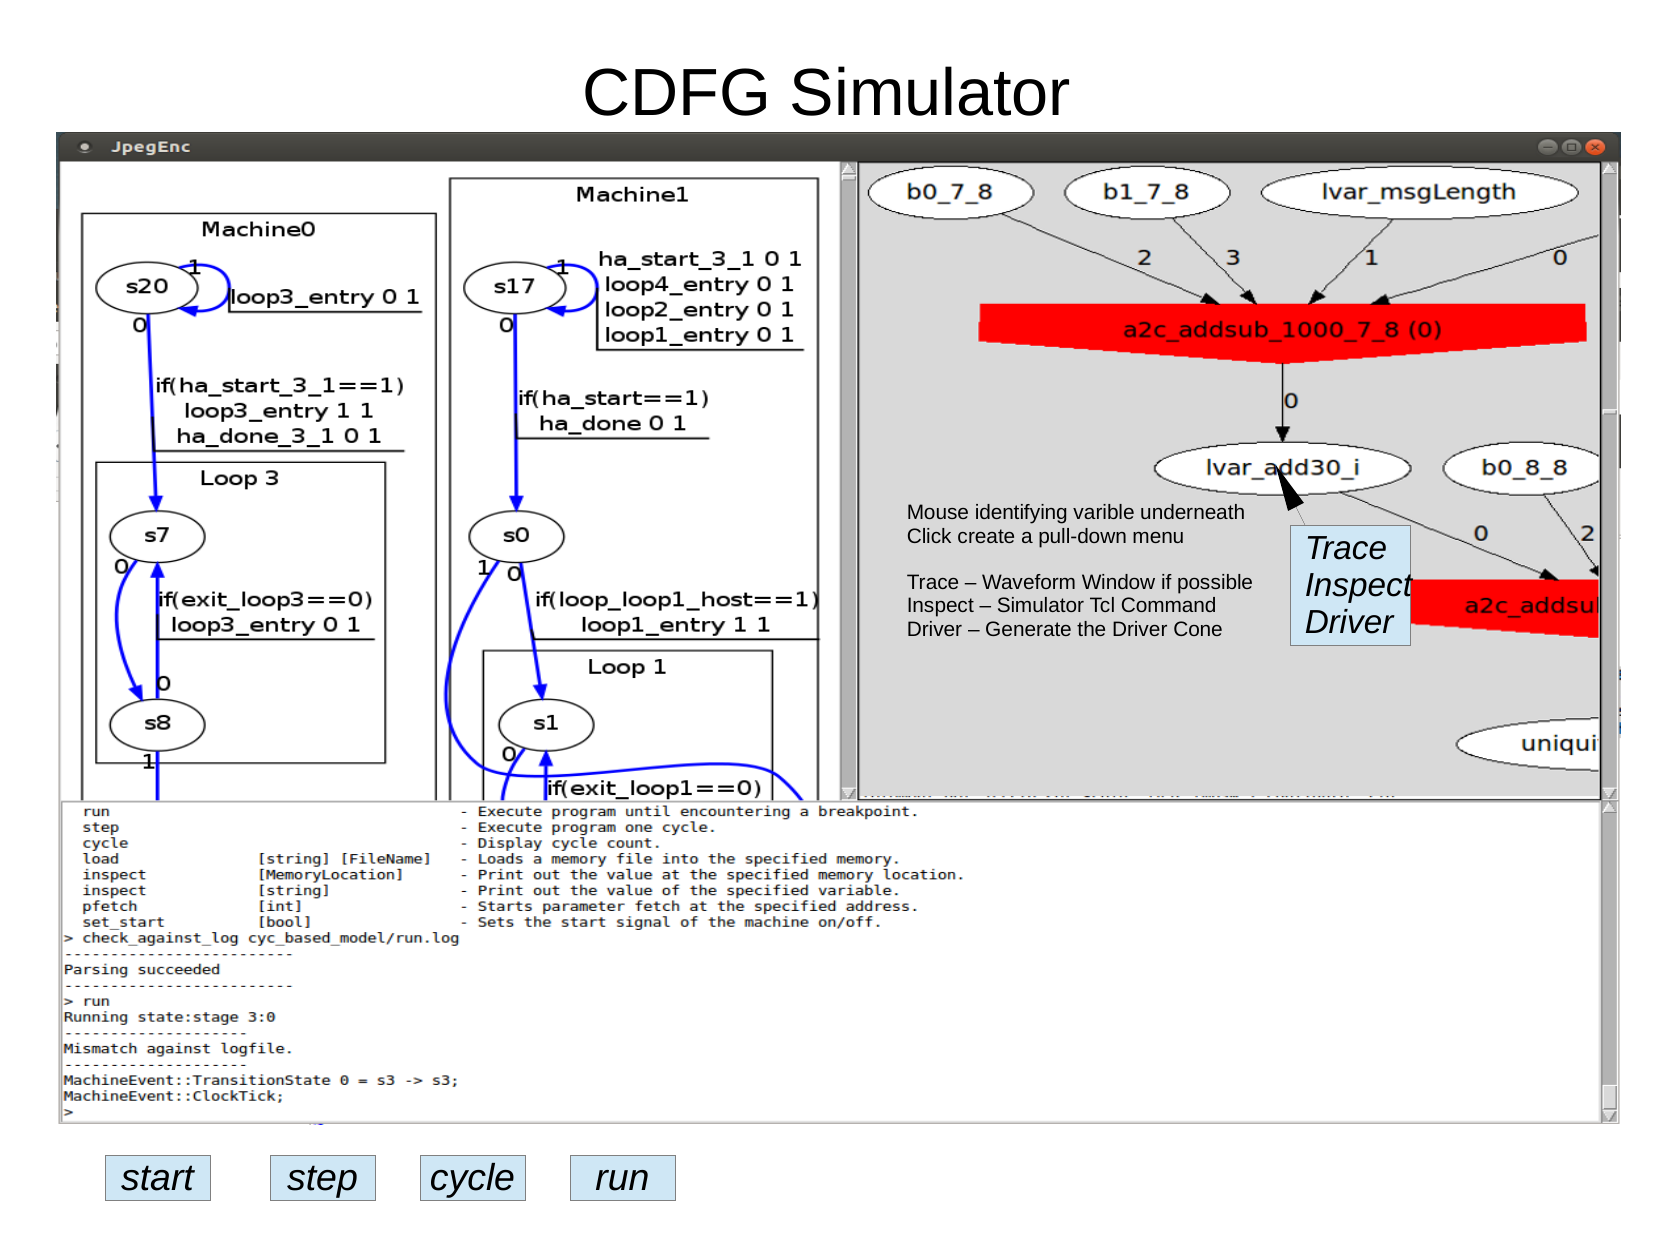

# CDFG Simulator
Mouse identifying varible underneath
Click create a pull-down menu
Trace – Waveform Window if possible
Inspect – Simulator Tcl Command
Driver – Generate the Driver Cone
Trace
Inspect
Driver
start
step
cycle
run